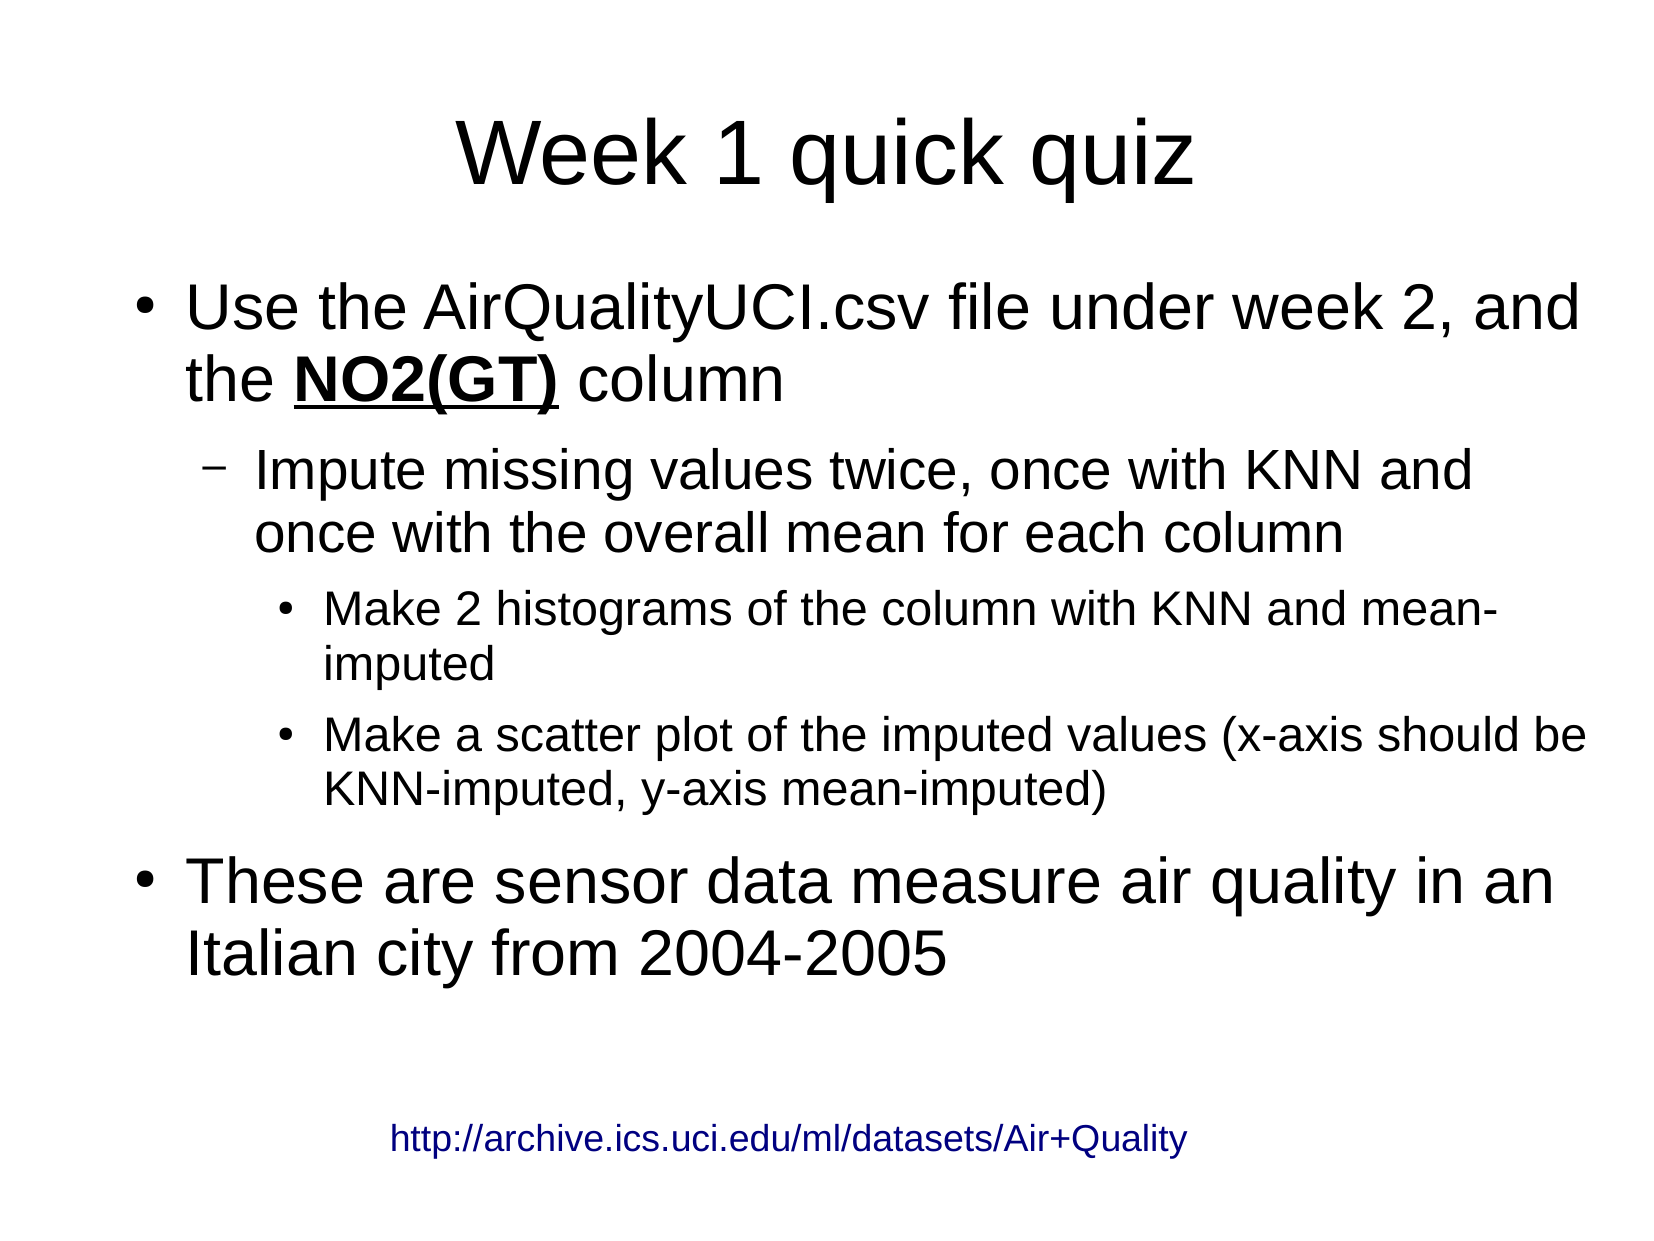

# Week 1 quick quiz
Use the AirQualityUCI.csv file under week 2, and the NO2(GT) column
Impute missing values twice, once with KNN and once with the overall mean for each column
Make 2 histograms of the column with KNN and mean-imputed
Make a scatter plot of the imputed values (x-axis should be KNN-imputed, y-axis mean-imputed)
These are sensor data measure air quality in an Italian city from 2004-2005
http://archive.ics.uci.edu/ml/datasets/Air+Quality